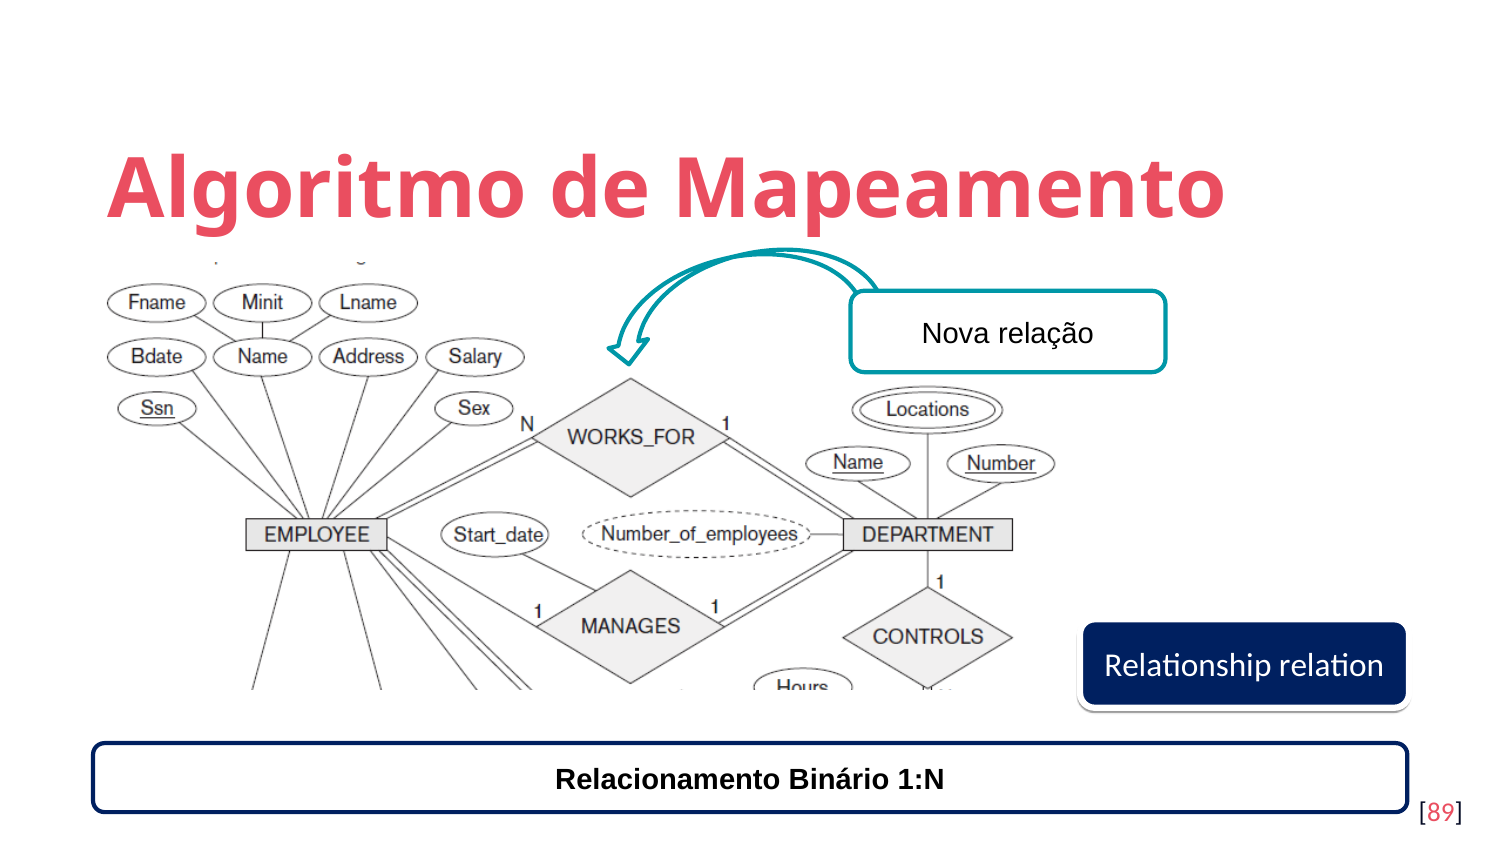

Algoritmo de Mapeamento
Nova relação
Relationship relation
Relacionamento Binário 1:N